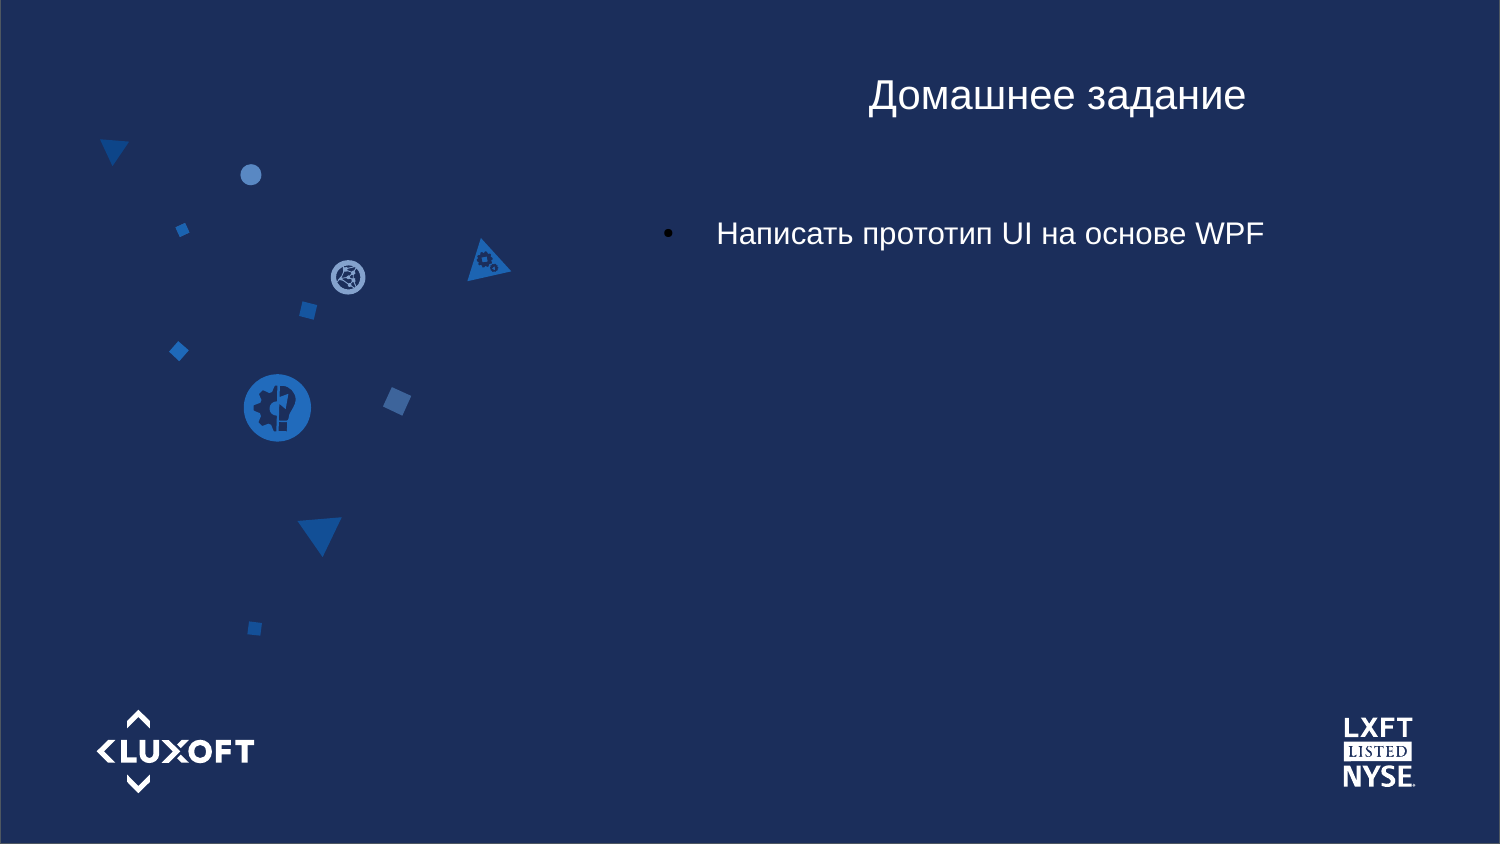

# Домашнее задание
Написать прототип UI на основе WPF